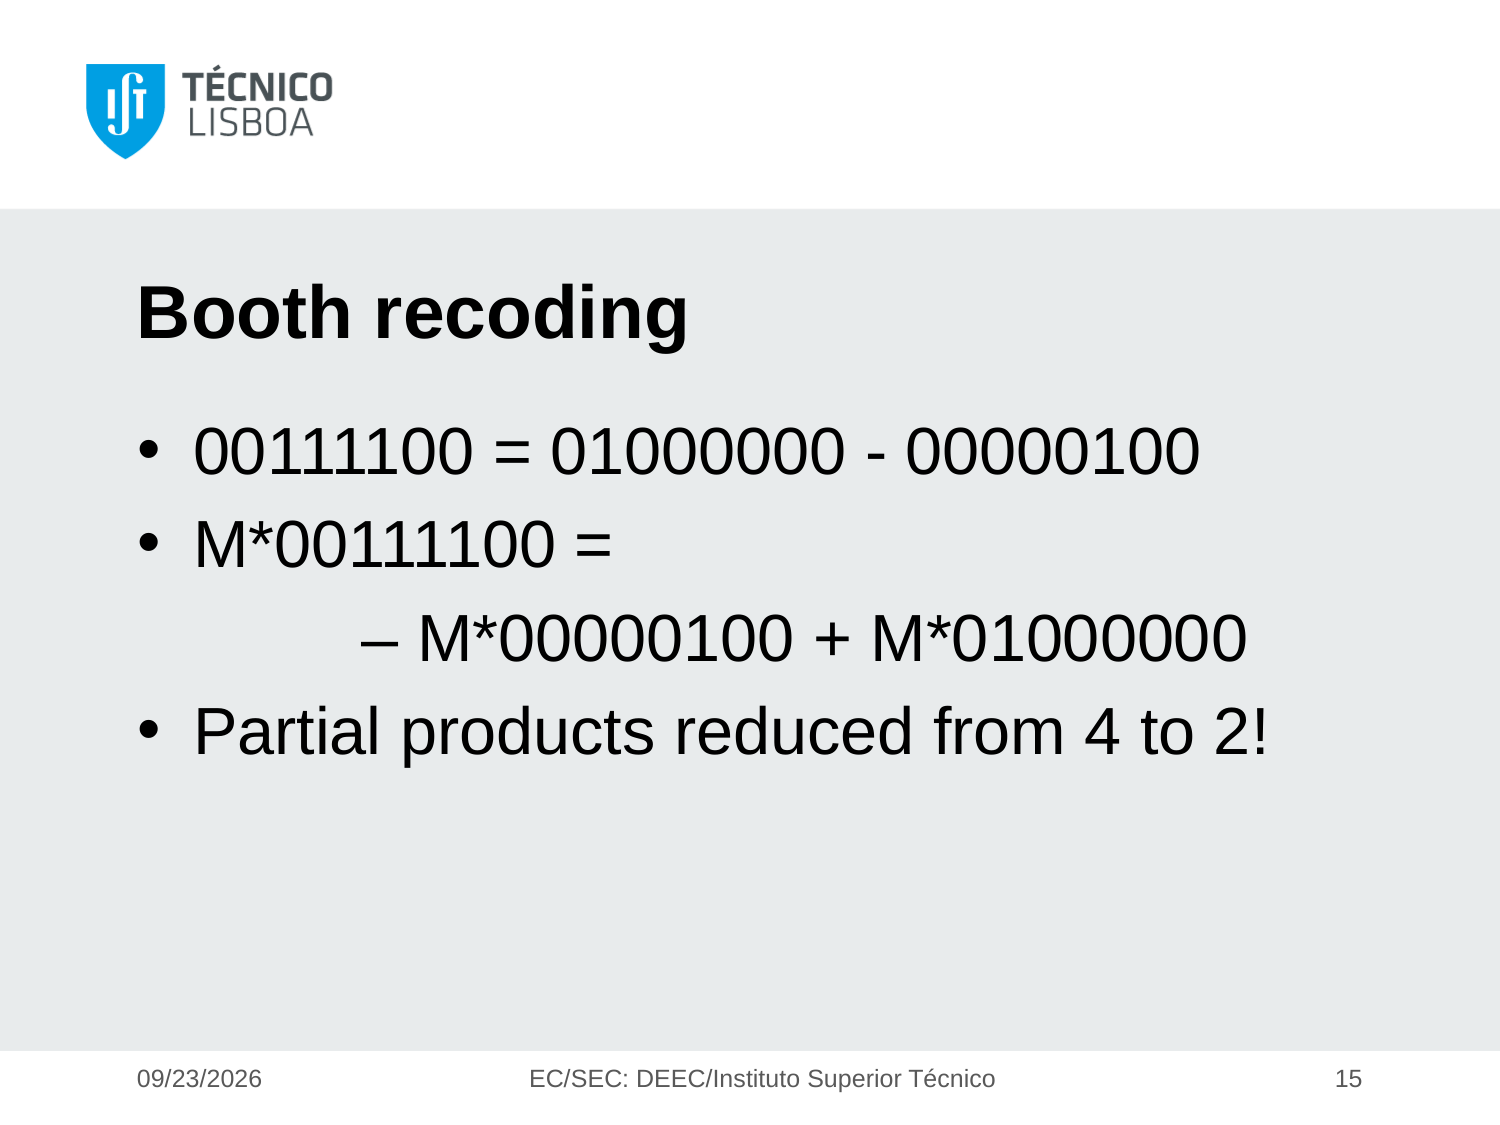

# Booth recoding
00111100 = 01000000 - 00000100
M*00111100 =
			– M*00000100 + M*01000000
Partial products reduced from 4 to 2!
EC/SEC: DEEC/Instituto Superior Técnico